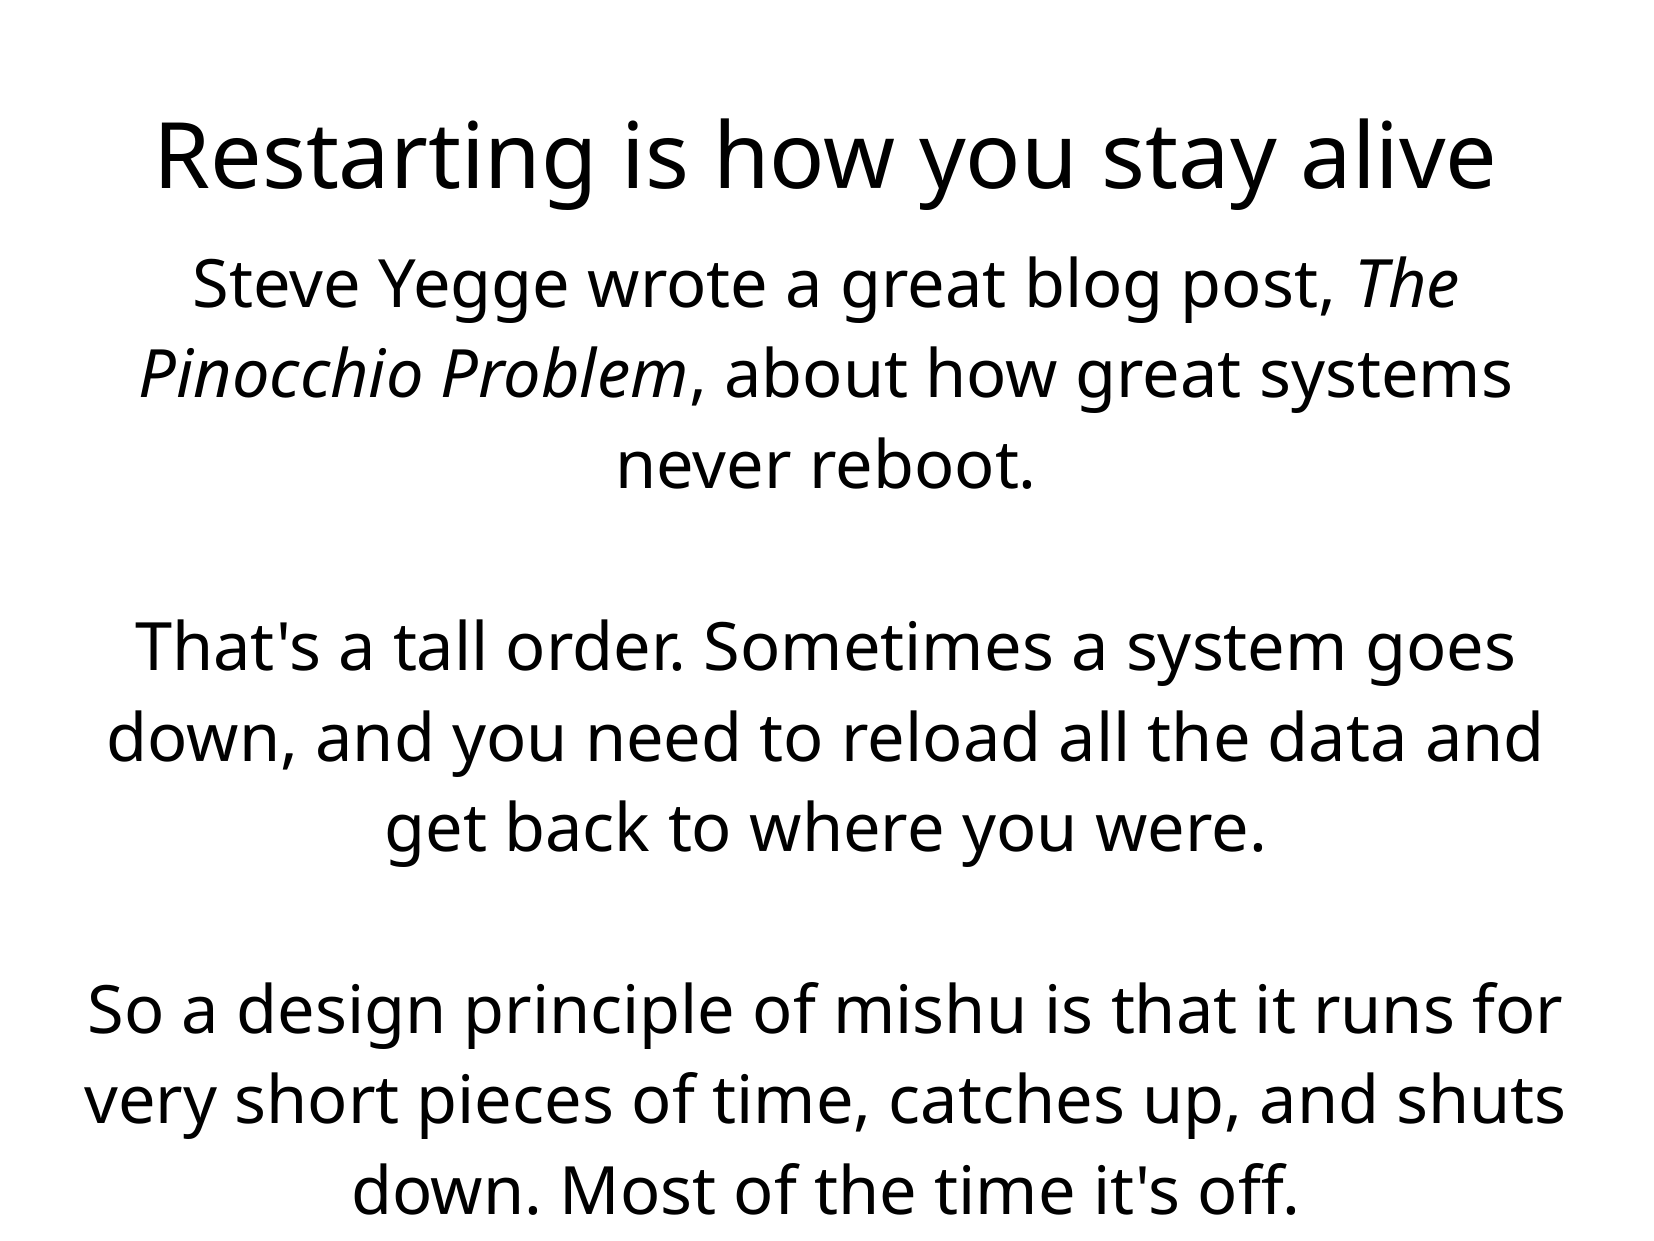

# Restarting is how you stay alive
Steve Yegge wrote a great blog post, The Pinocchio Problem, about how great systems never reboot.
That's a tall order. Sometimes a system goes down, and you need to reload all the data and get back to where you were.
So a design principle of mishu is that it runs for very short pieces of time, catches up, and shuts down. Most of the time it's off.